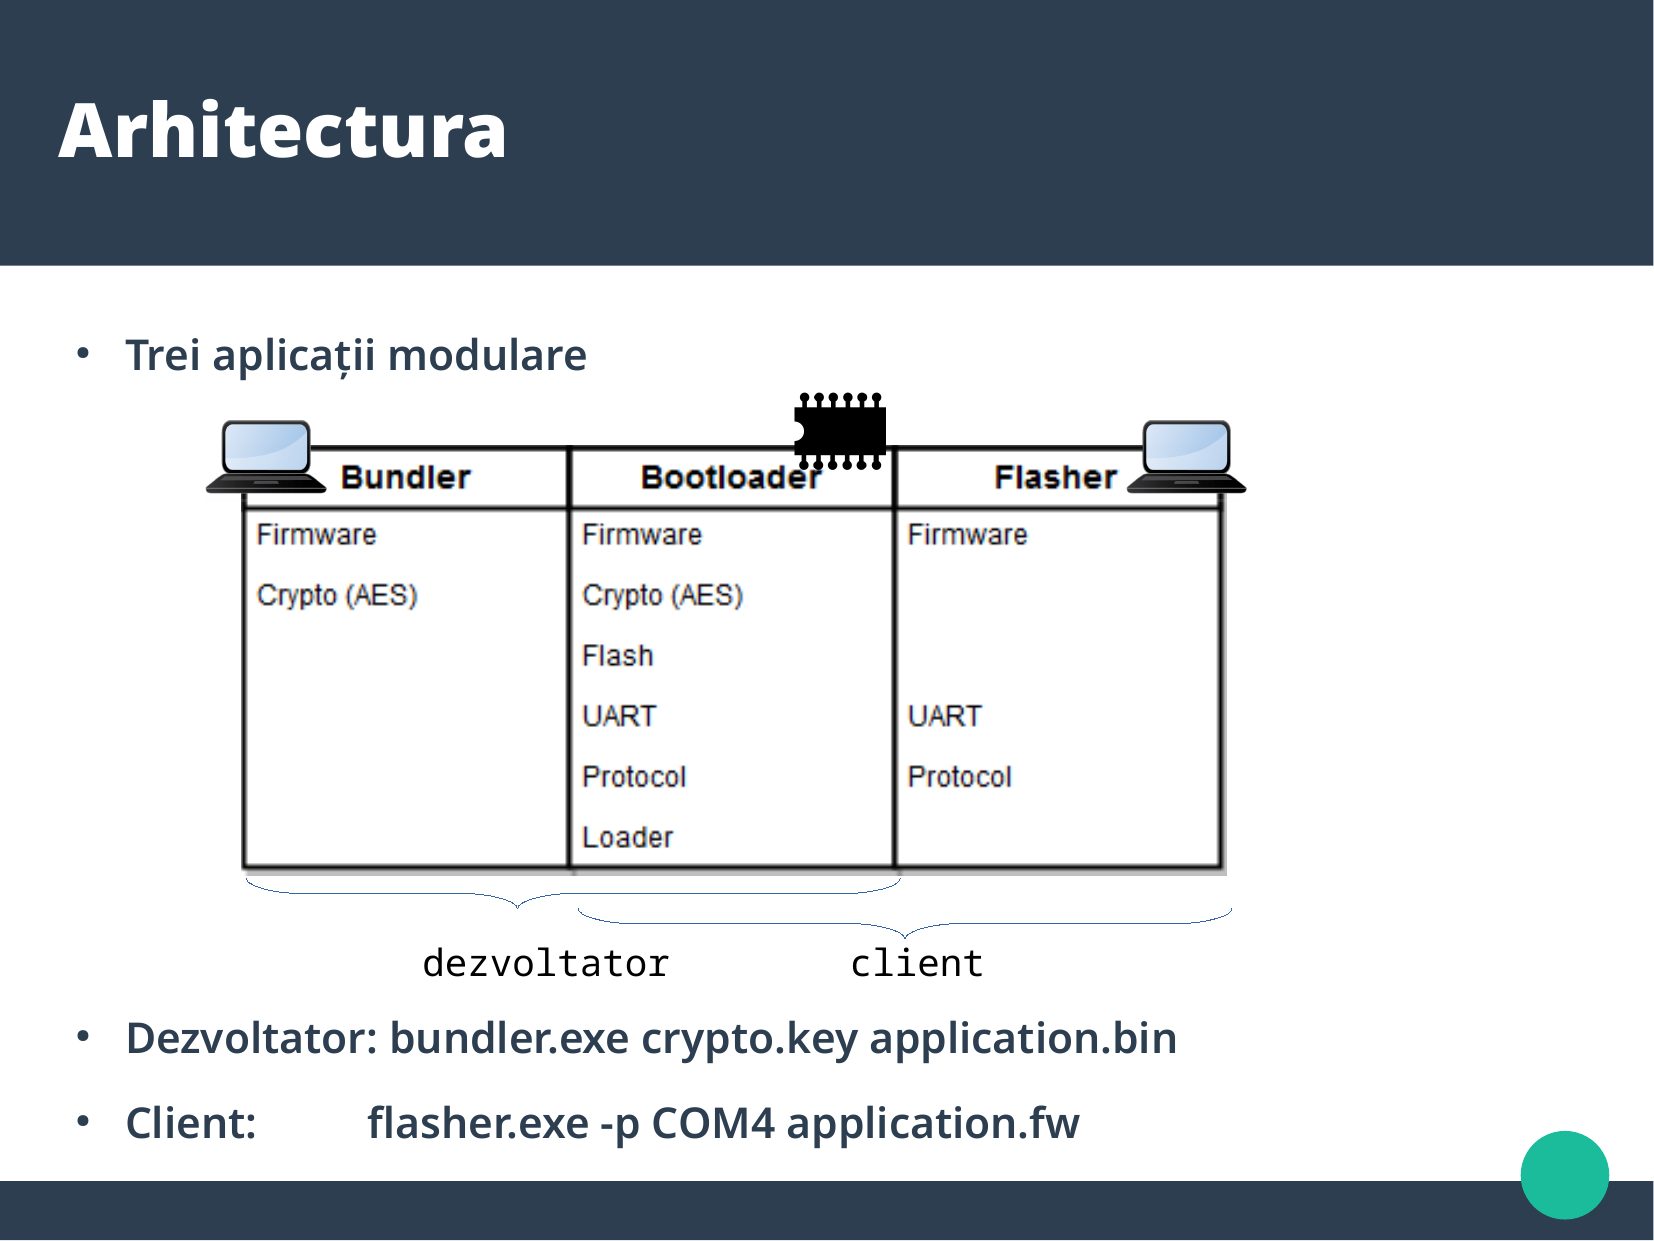

# Arhitectura
Trei aplicații modulare
Dezvoltator: bundler.exe crypto.key application.bin
Client: flasher.exe -p COM4 application.fw
dezvoltator
client